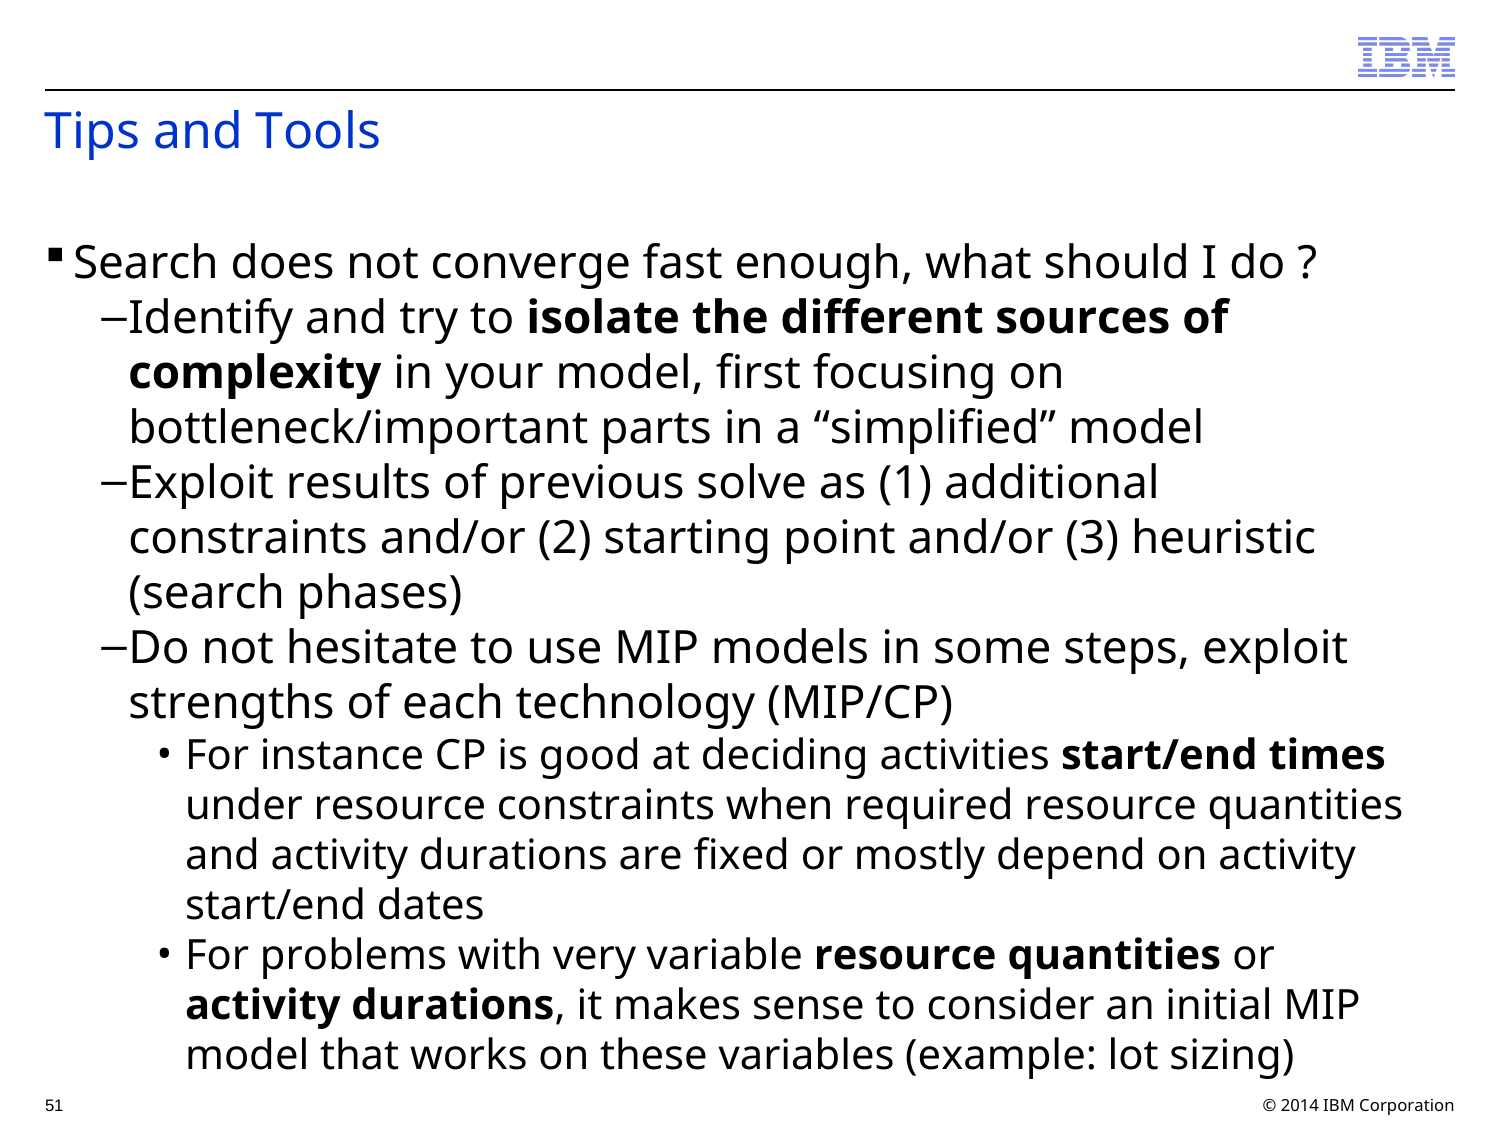

# Tips and Tools
Search does not converge fast enough, what should I do ?
Identify and try to isolate the different sources of complexity in your model, first focusing on bottleneck/important parts in a “simplified” model
Exploit results of previous solve as (1) additional constraints and/or (2) starting point and/or (3) heuristic (search phases)
Do not hesitate to use MIP models in some steps, exploit strengths of each technology (MIP/CP)
For instance CP is good at deciding activities start/end times under resource constraints when required resource quantities and activity durations are fixed or mostly depend on activity start/end dates
For problems with very variable resource quantities or activity durations, it makes sense to consider an initial MIP model that works on these variables (example: lot sizing)
51